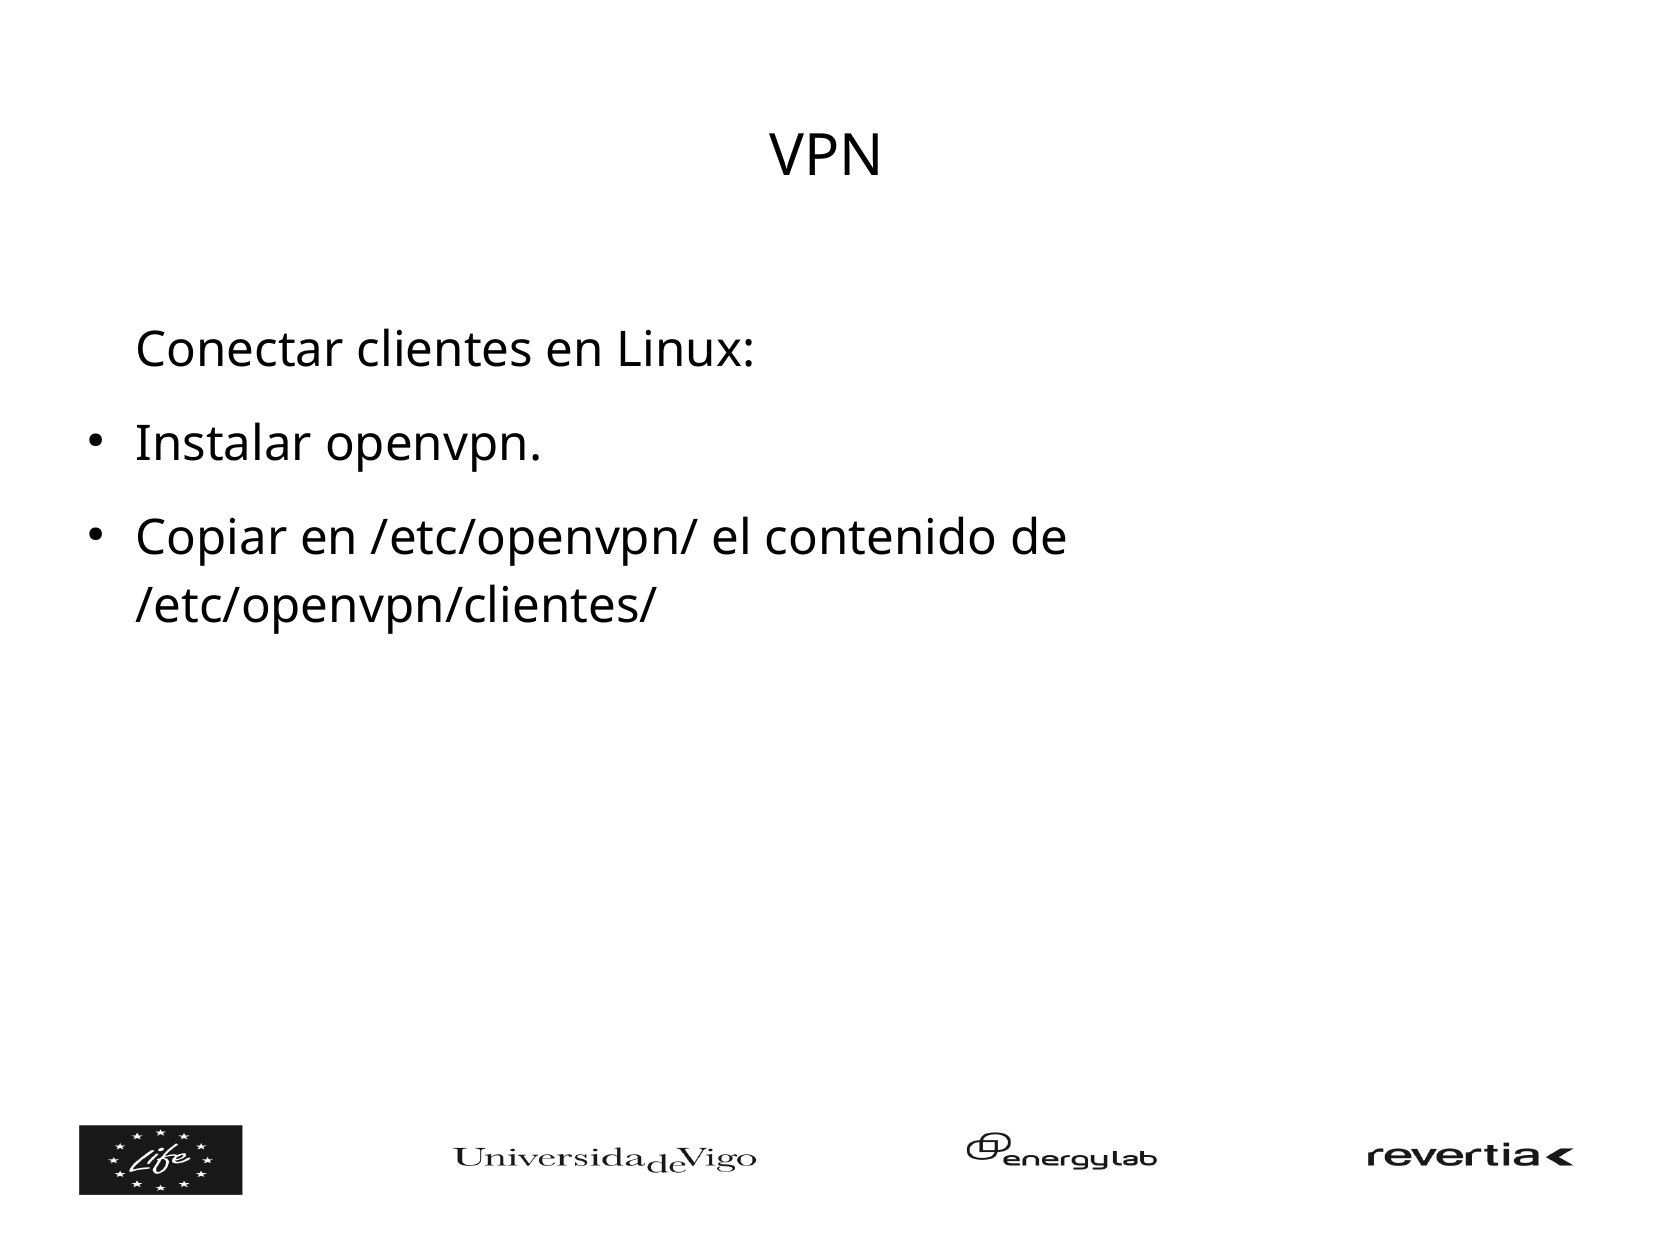

# VPN
Conectar clientes en Linux:
Instalar openvpn.
Copiar en /etc/openvpn/ el contenido de /etc/openvpn/clientes/